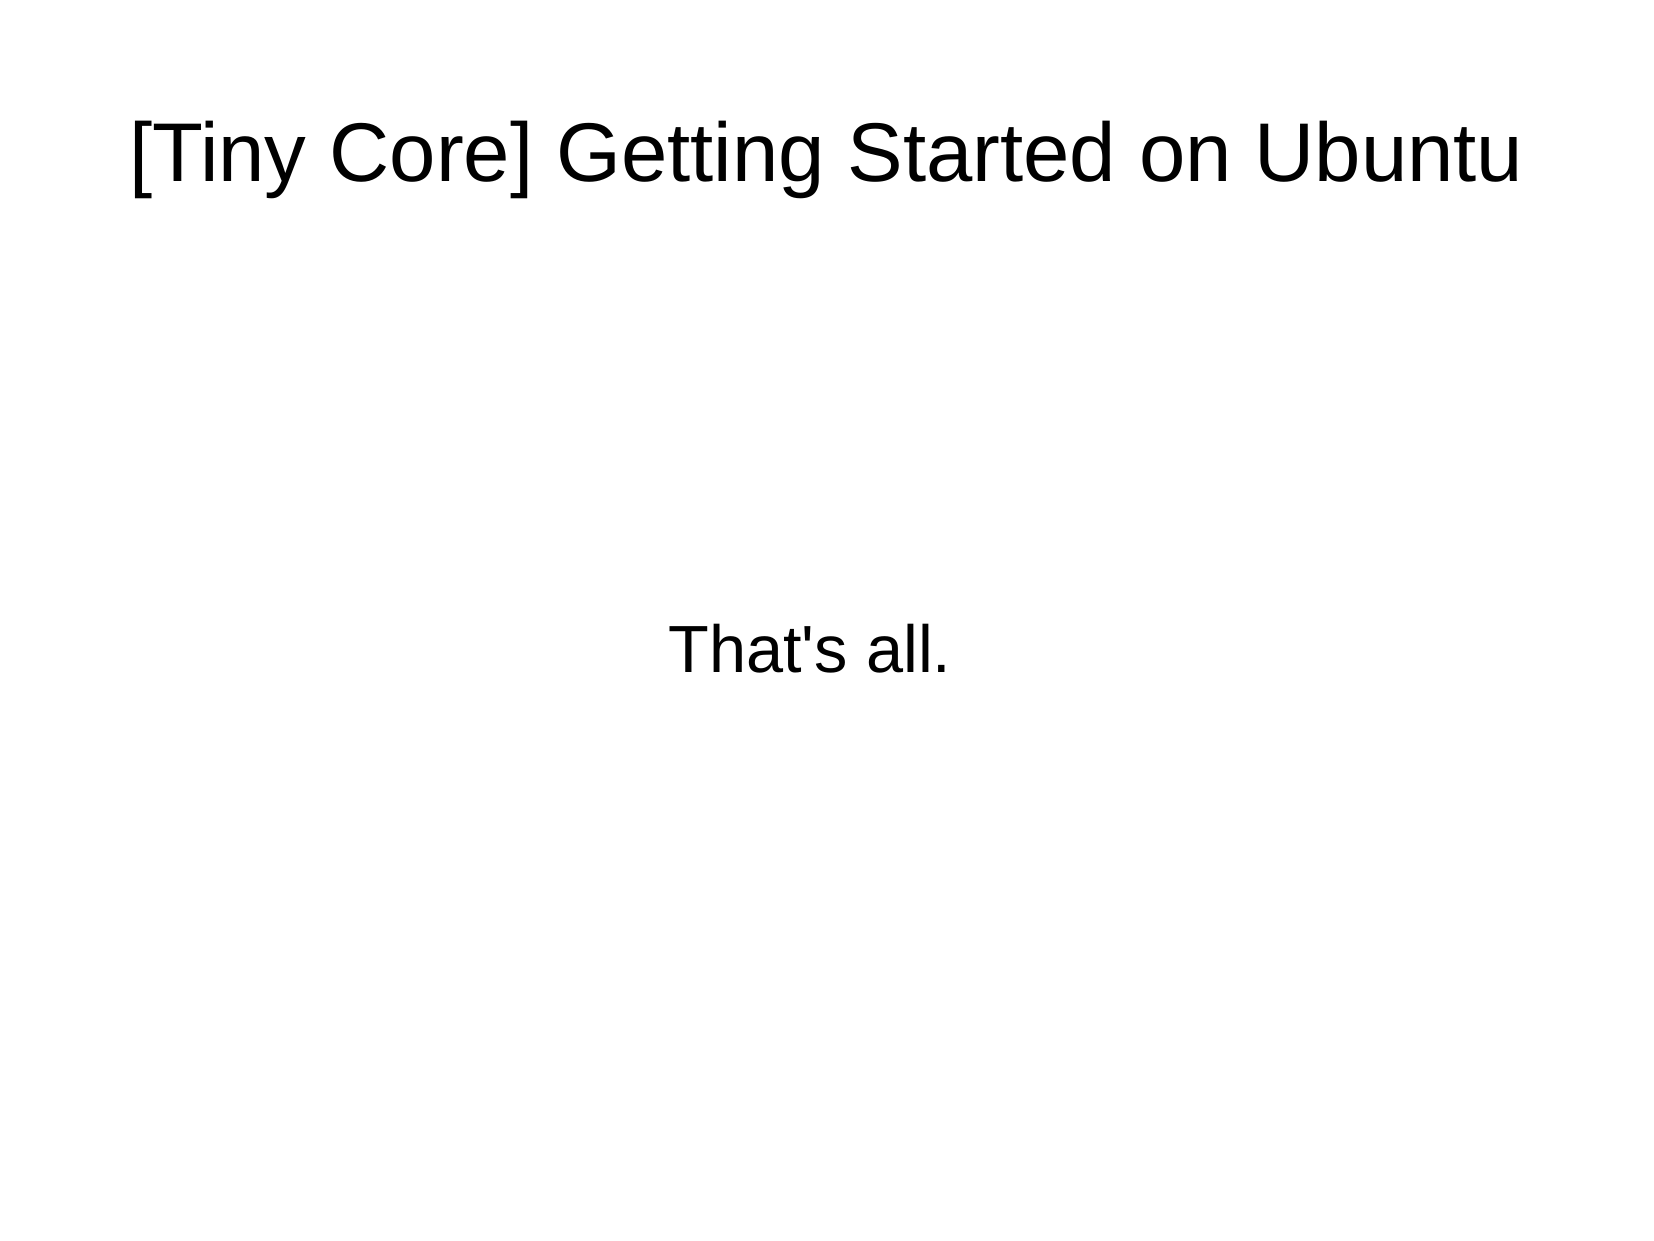

# [Tiny Core] Getting Started on Ubuntu
That's all.